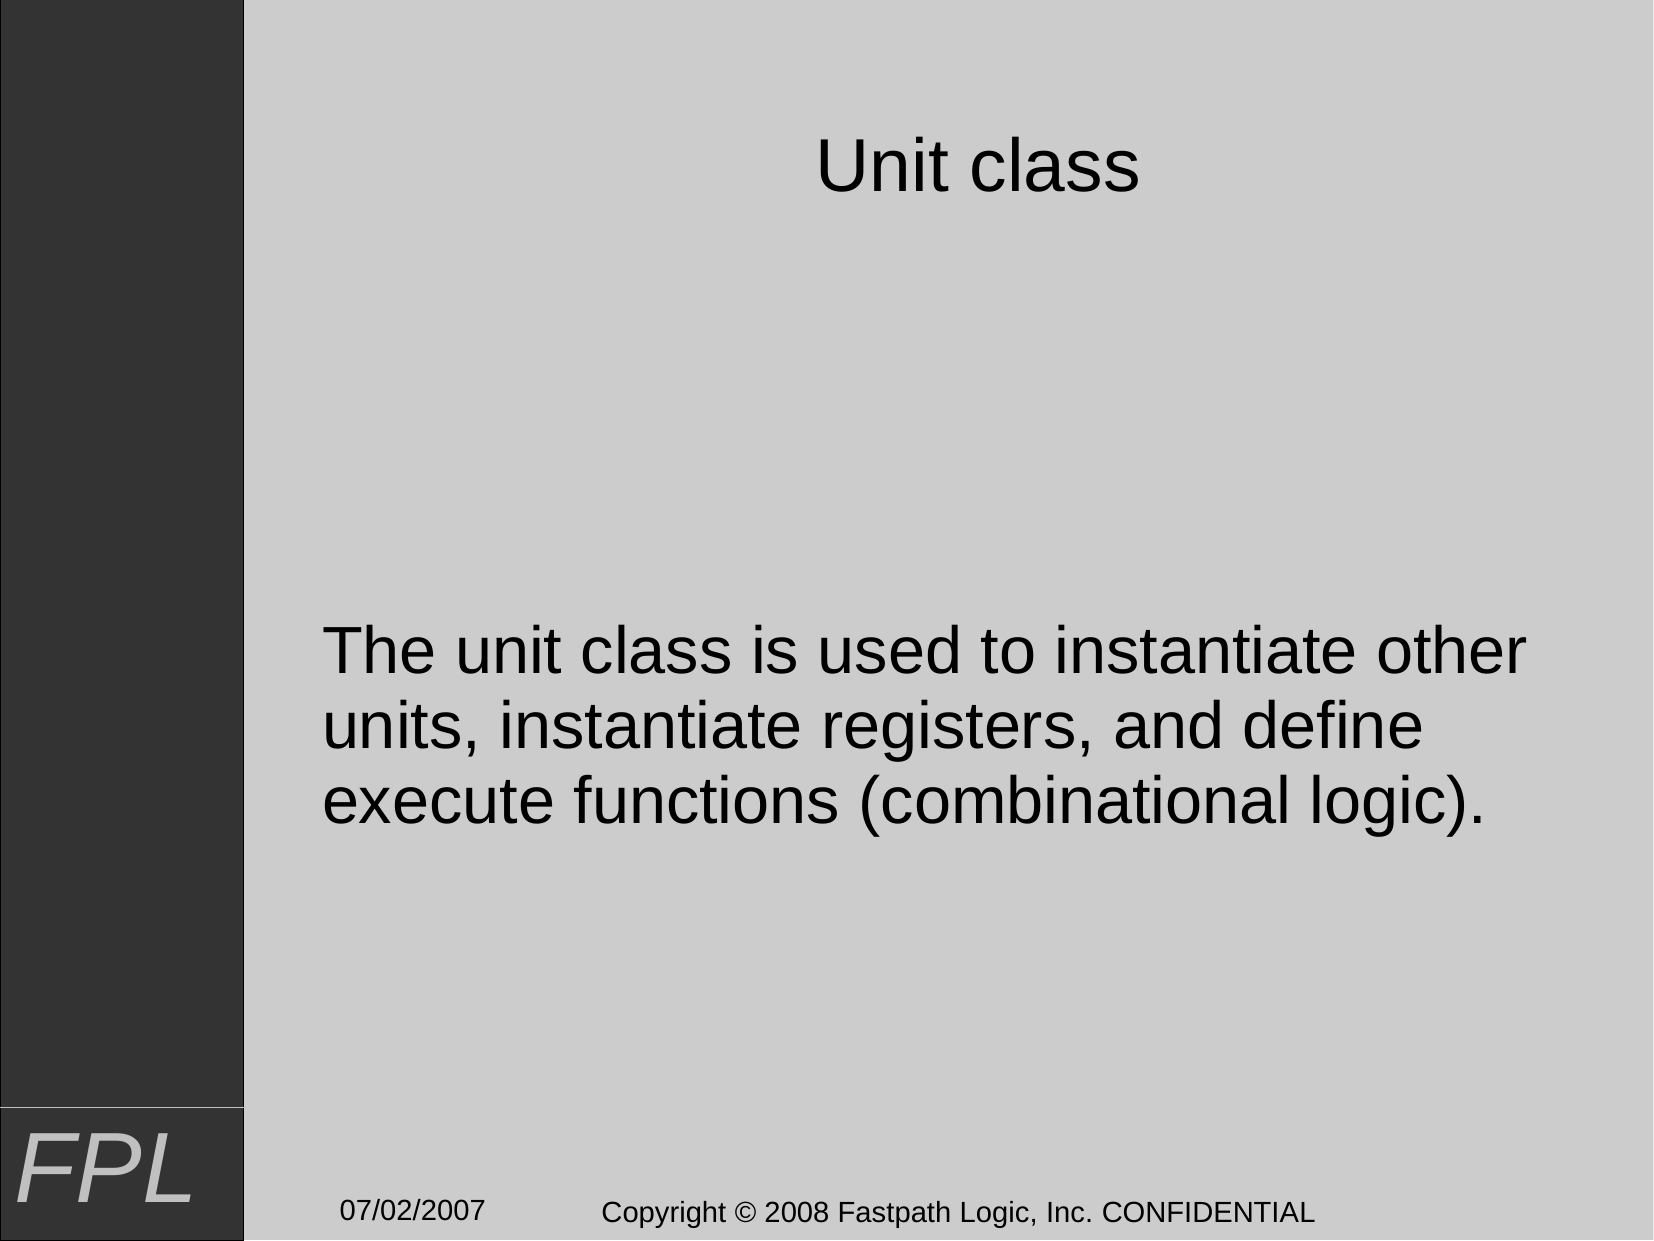

# Unit class
The unit class is used to instantiate other units, instantiate registers, and define execute functions (combinational logic).
07/02/2007
© 2007 FASTPATH LOGIC INC.